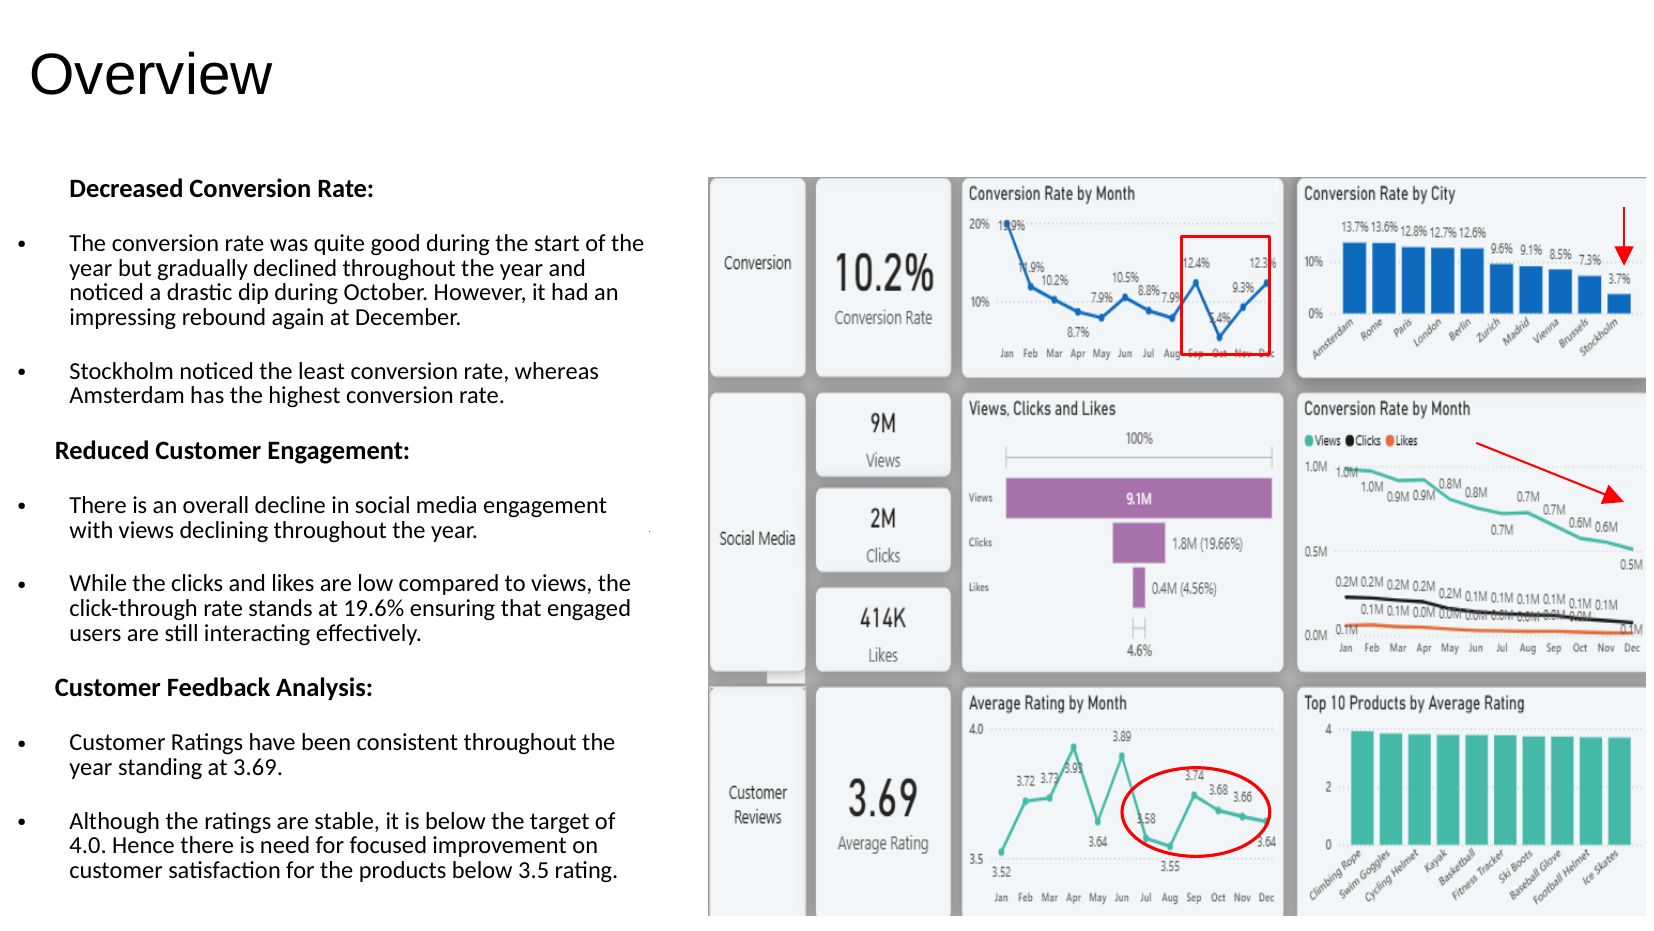

# Overview
Decreased Conversion Rate:
The conversion rate was quite good during the start of the year but gradually declined throughout the year and noticed a drastic dip during October. However, it had an impressing rebound again at December.
Stockholm noticed the least conversion rate, whereas Amsterdam has the highest conversion rate.
 Reduced Customer Engagement:
There is an overall decline in social media engagement with views declining throughout the year.
While the clicks and likes are low compared to views, the click-through rate stands at 19.6% ensuring that engaged users are still interacting effectively.
 Customer Feedback Analysis:
Customer Ratings have been consistent throughout the year standing at 3.69.
Although the ratings are stable, it is below the target of 4.0. Hence there is need for focused improvement on customer satisfaction for the products below 3.5 rating.